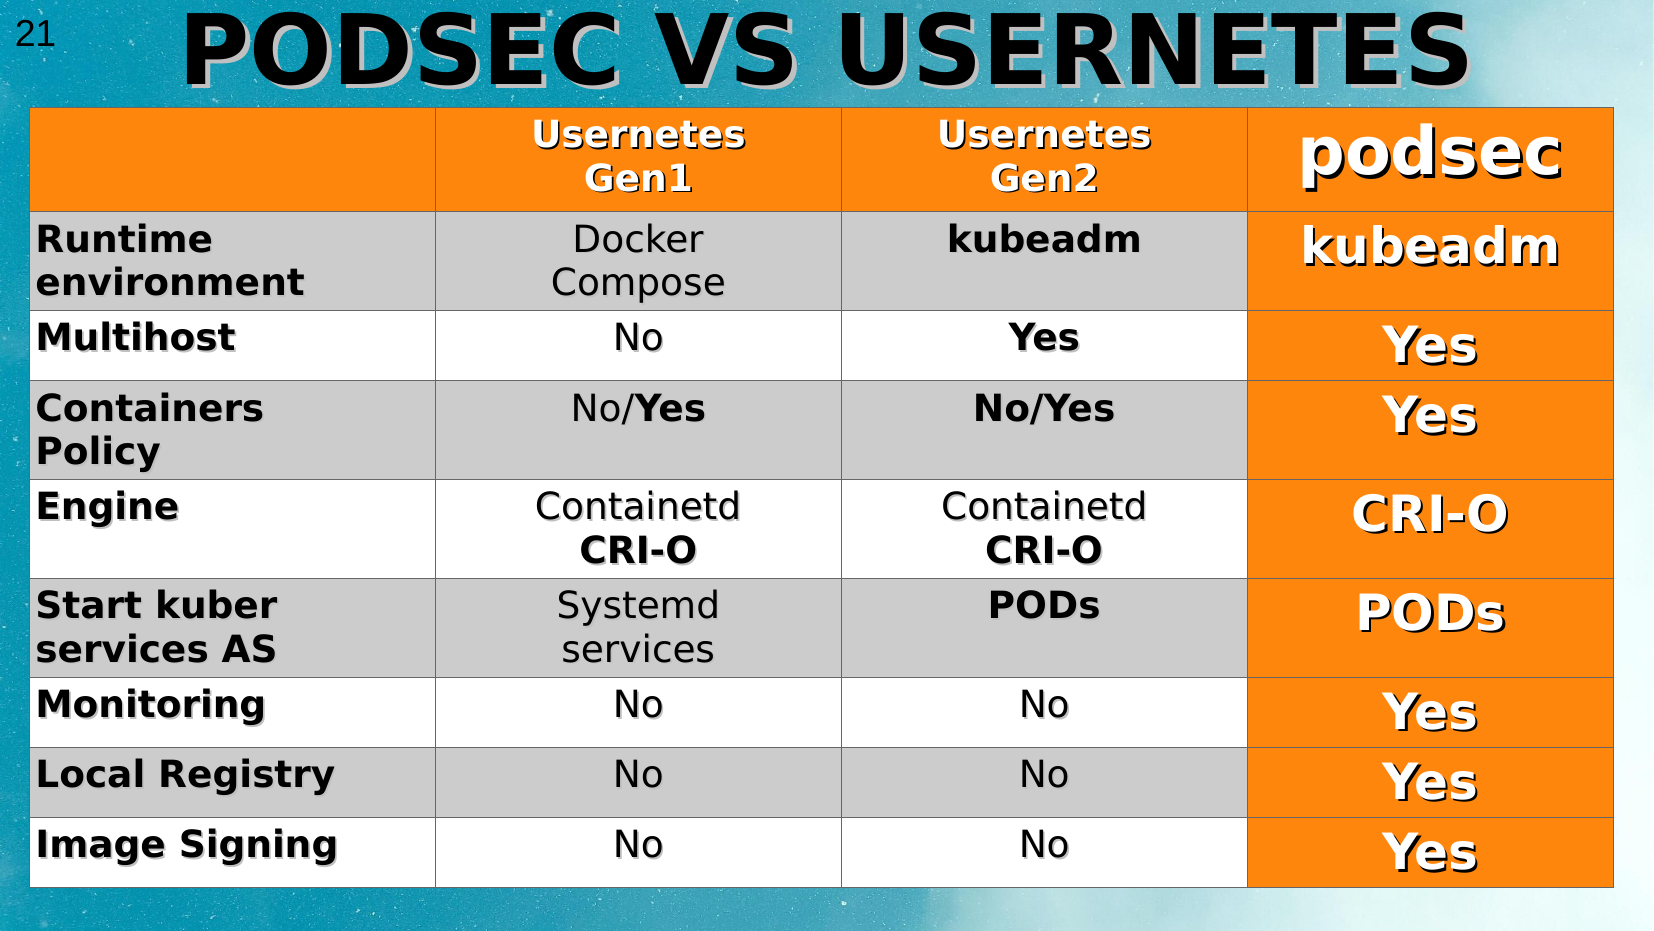

# PODSEC VS USERNETES
| | Usernetes Gen1 | Usernetes Gen2 | podsec |
| --- | --- | --- | --- |
| Runtime environment | Docker Compose | kubeadm | kubeadm |
| Multihost | No | Yes | Yes |
| Containers Policy | No/Yes | No/Yes | Yes |
| Engine | Containetd CRI-O | Containetd CRI-O | CRI-O |
| Start kuber services AS | Systemd services | PODs | PODs |
| Monitoring | No | No | Yes |
| Local Registry | No | No | Yes |
| Image Signing | No | No | Yes |